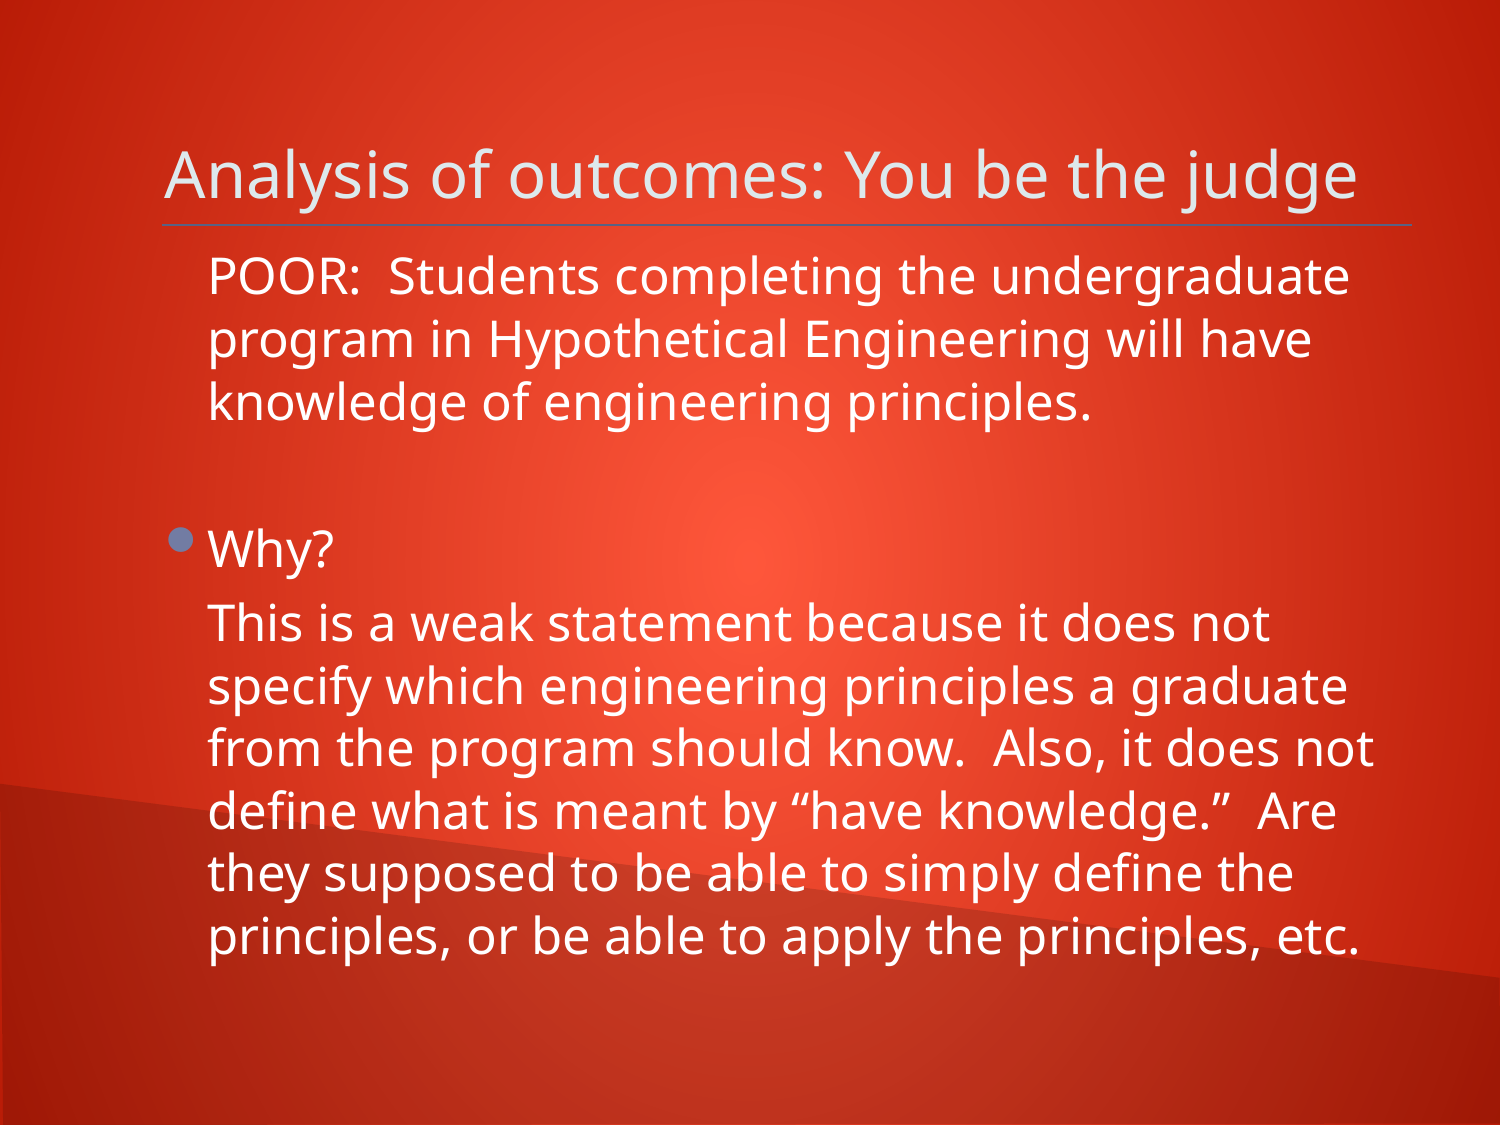

# Analysis of outcomes: You be the judge
	POOR: Students completing the undergraduate program in Hypothetical Engineering will have knowledge of engineering principles.
Why?
	This is a weak statement because it does not specify which engineering principles a graduate from the program should know. Also, it does not define what is meant by “have knowledge.” Are they supposed to be able to simply define the principles, or be able to apply the principles, etc.